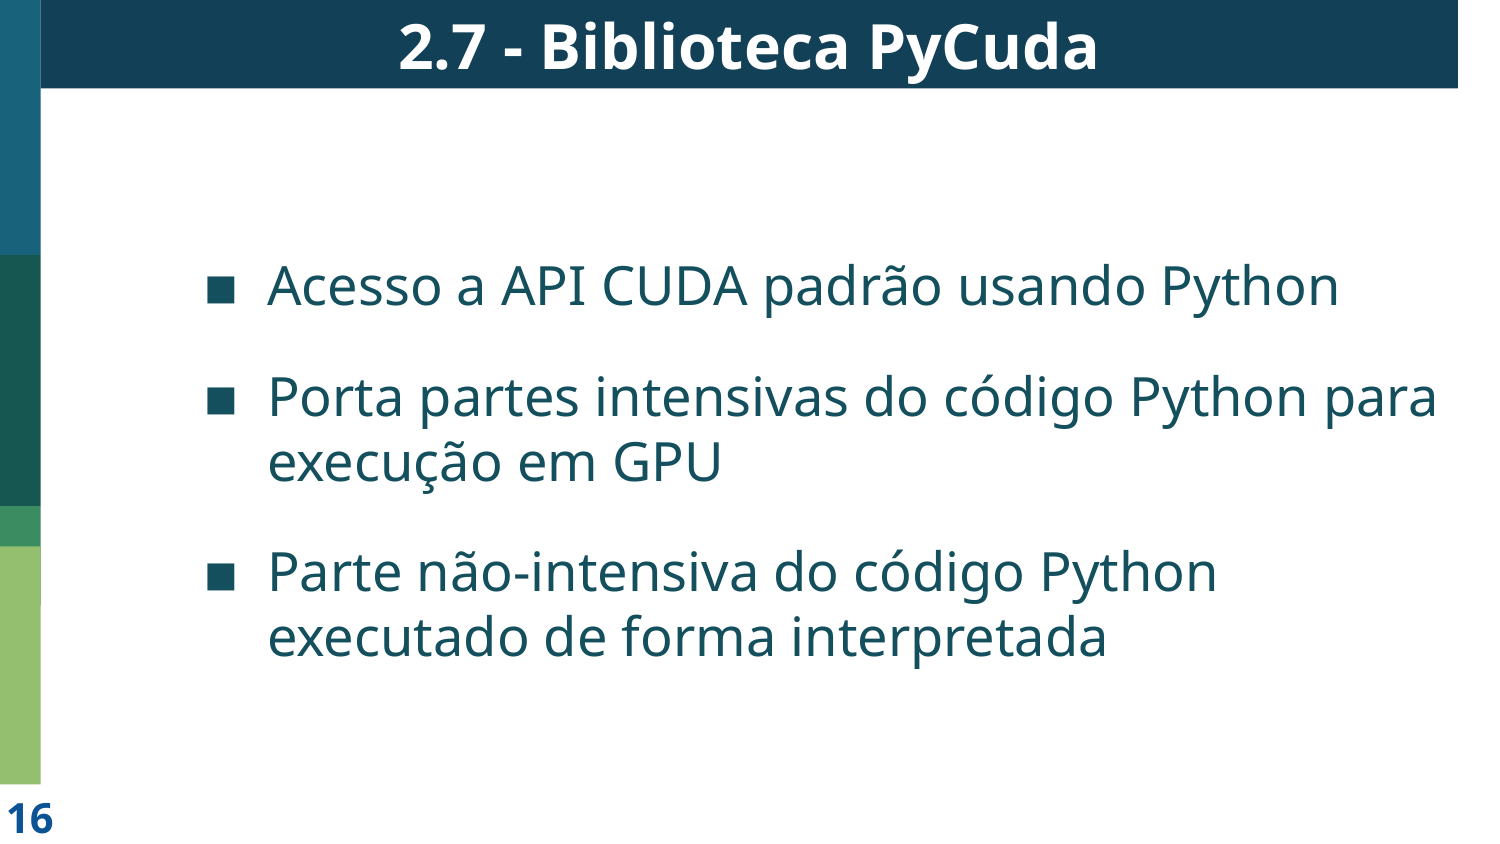

# 2.7 - Biblioteca PyCuda
Acesso a API CUDA padrão usando Python
Porta partes intensivas do código Python para execução em GPU
Parte não-intensiva do código Python executado de forma interpretada